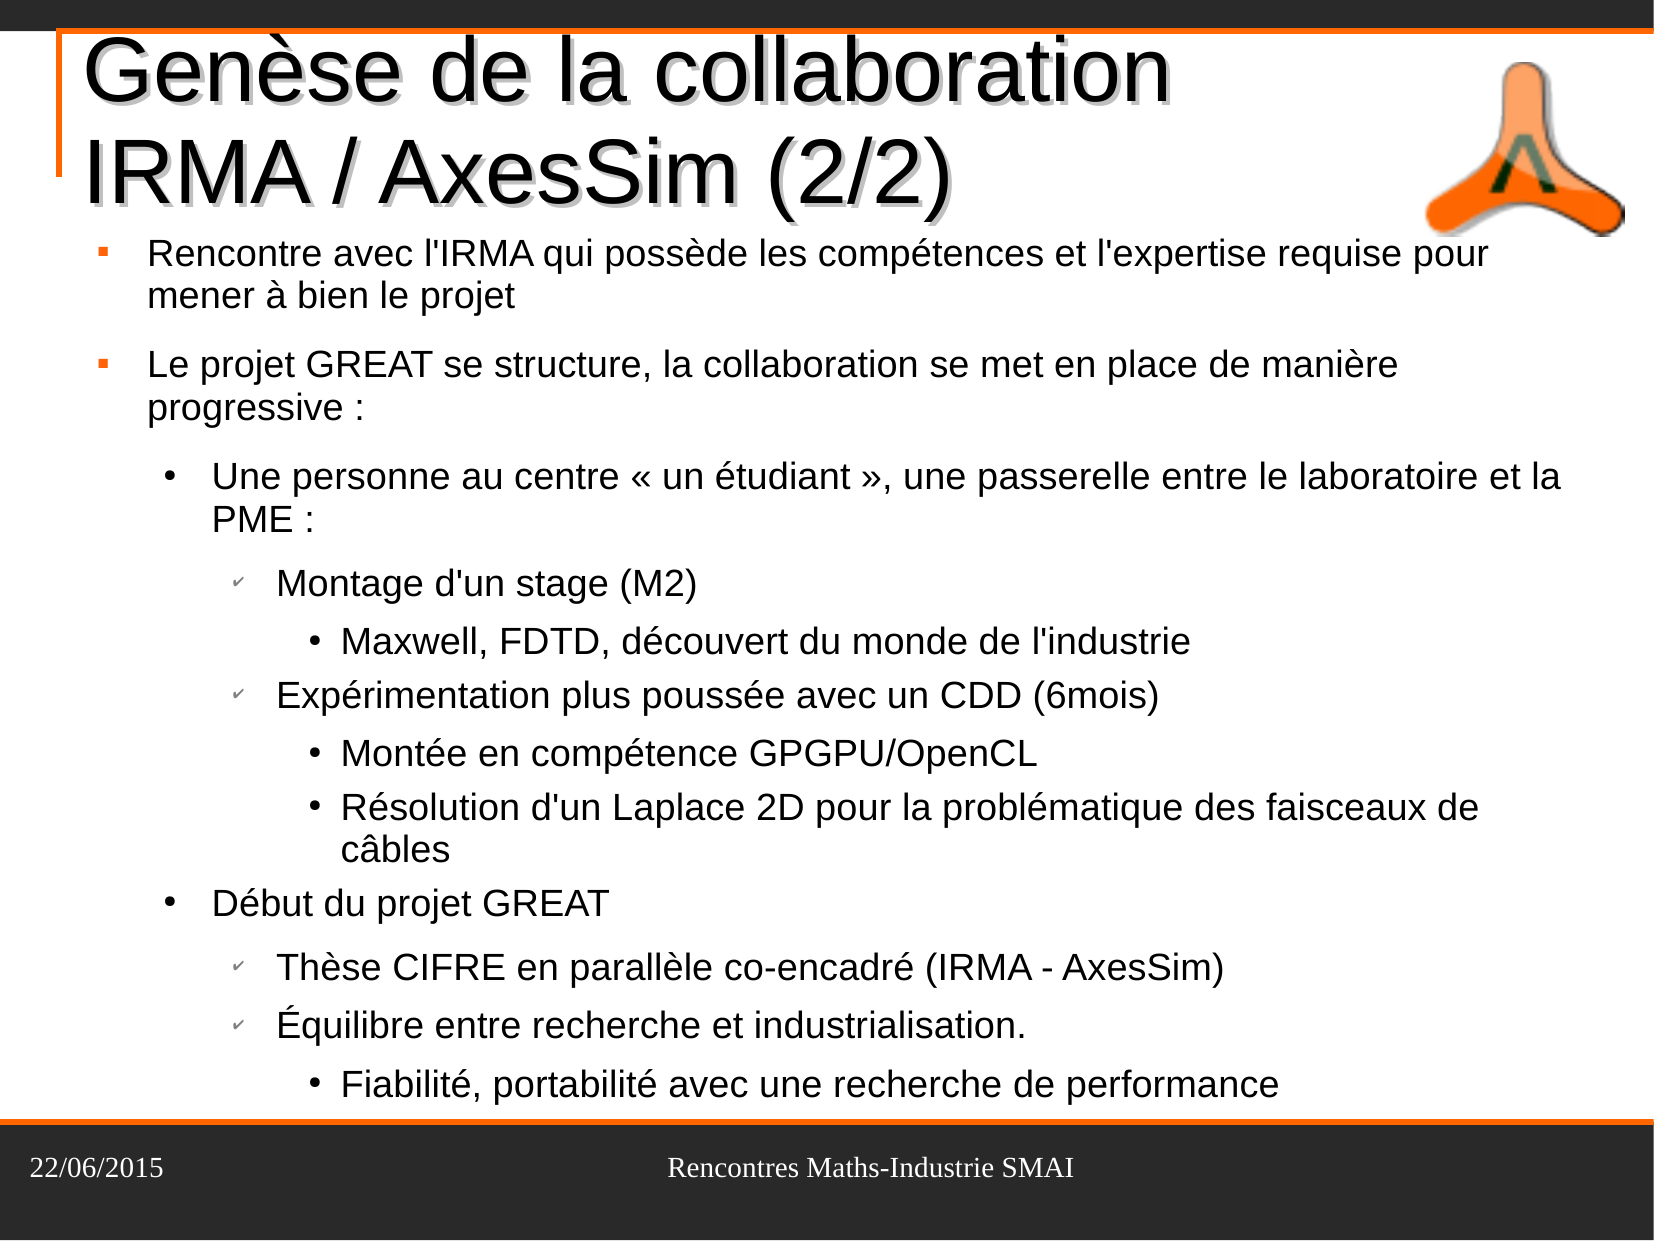

# Genèse de la collaboration IRMA / AxesSim (2/2)
Rencontre avec l'IRMA qui possède les compétences et l'expertise requise pour mener à bien le projet
Le projet GREAT se structure, la collaboration se met en place de manière progressive :
Une personne au centre « un étudiant », une passerelle entre le laboratoire et la PME :
Montage d'un stage (M2)
Maxwell, FDTD, découvert du monde de l'industrie
Expérimentation plus poussée avec un CDD (6mois)
Montée en compétence GPGPU/OpenCL
Résolution d'un Laplace 2D pour la problématique des faisceaux de câbles
Début du projet GREAT
Thèse CIFRE en parallèle co-encadré (IRMA - AxesSim)
Équilibre entre recherche et industrialisation.
Fiabilité, portabilité avec une recherche de performance
22/06/2015
Rencontres Maths-Industrie SMAI